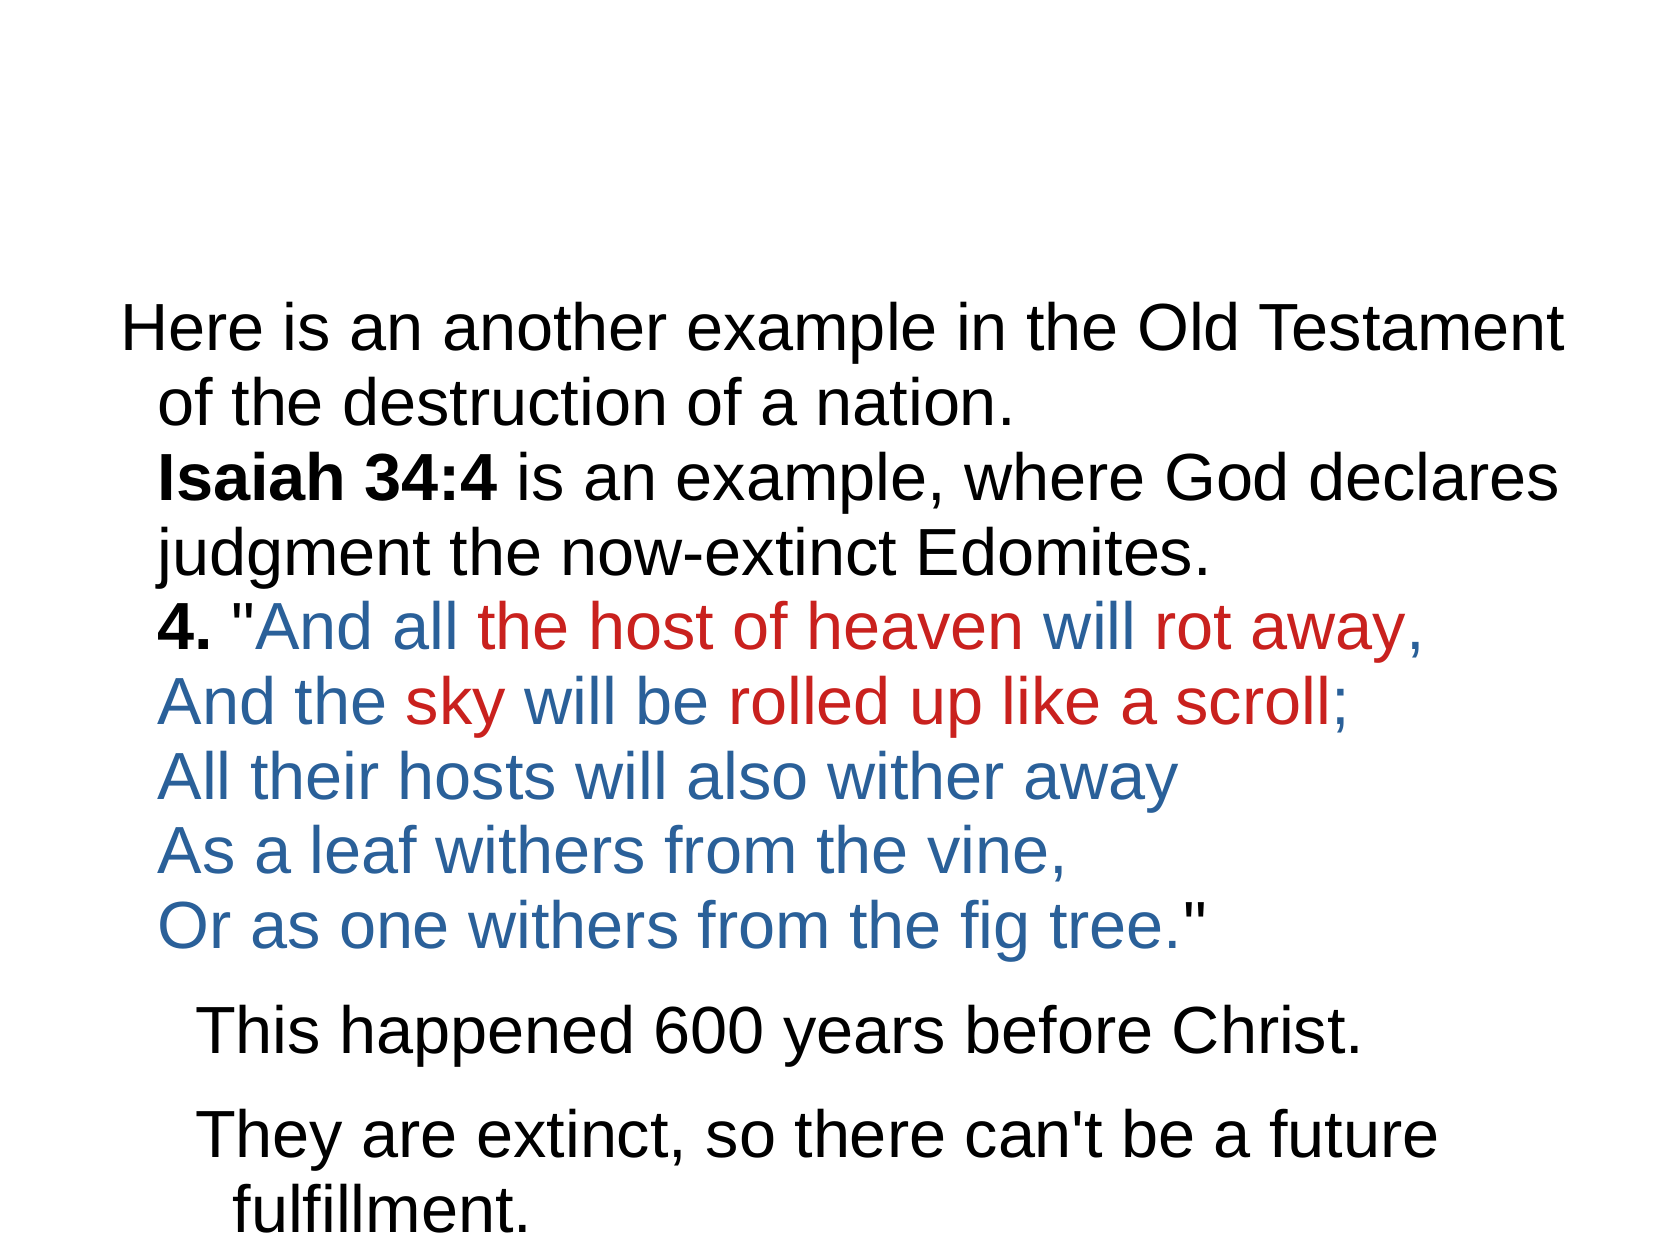

#
Here is an another example in the Old Testament of the destruction of a nation.
Isaiah 34:4 is an example, where God declares judgment the now-extinct Edomites.
4. "And all the host of heaven will rot away,
And the sky will be rolled up like a scroll;
All their hosts will also wither away
As a leaf withers from the vine,
Or as one withers from the fig tree."
This happened 600 years before Christ.
They are extinct, so there can't be a future fulfillment.
Herod may have been part Edomite, but the Edomite civilization was erased from the human genetic pool.
All the stars are said to fall as a leaf falls from a fig tree	.
This is the language of the destruction of a nation.
They are not meant to be taken literally; they are Hebrew idoms.